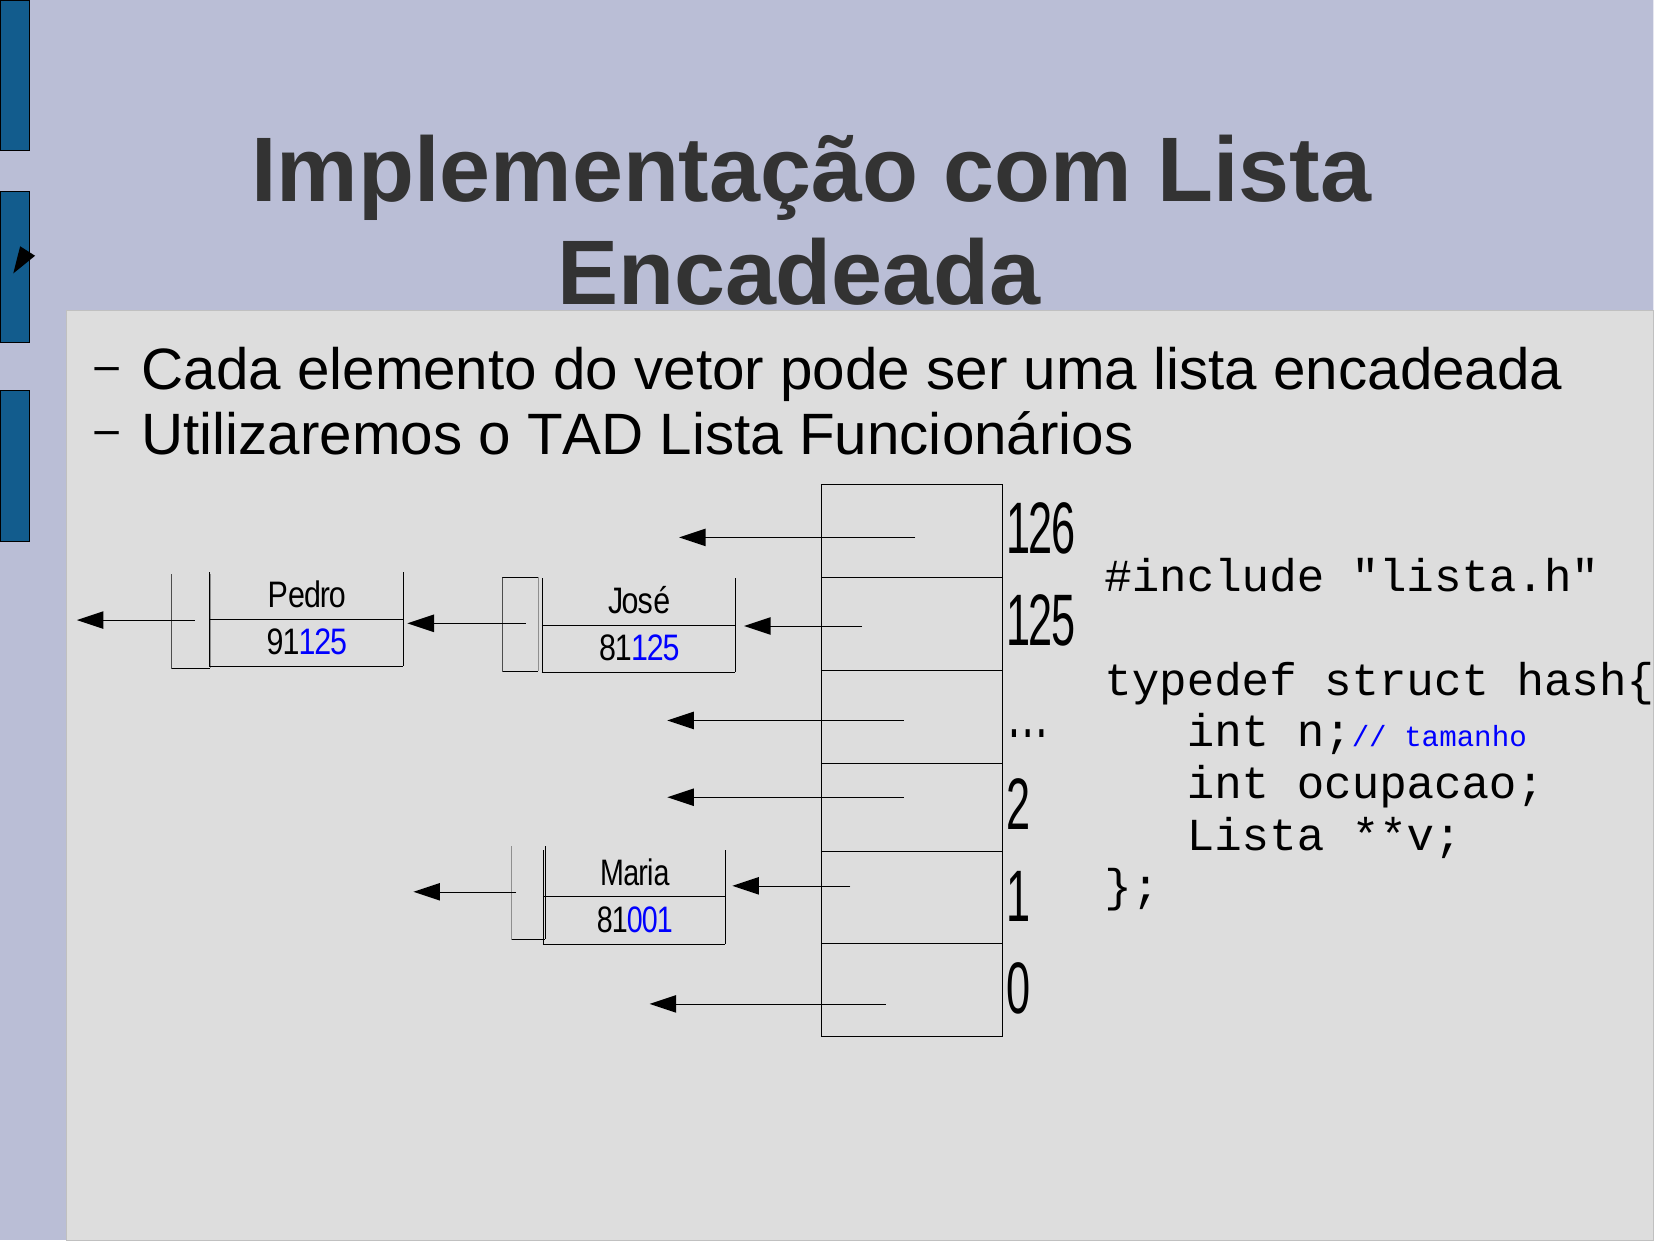

# Implementação com Lista Encadeada
Cada elemento do vetor pode ser uma lista encadeada
Utilizaremos o TAD Lista Funcionários
#include "lista.h"
typedef struct hash{
 int n;// tamanho
 int ocupacao;
 Lista **v;
};